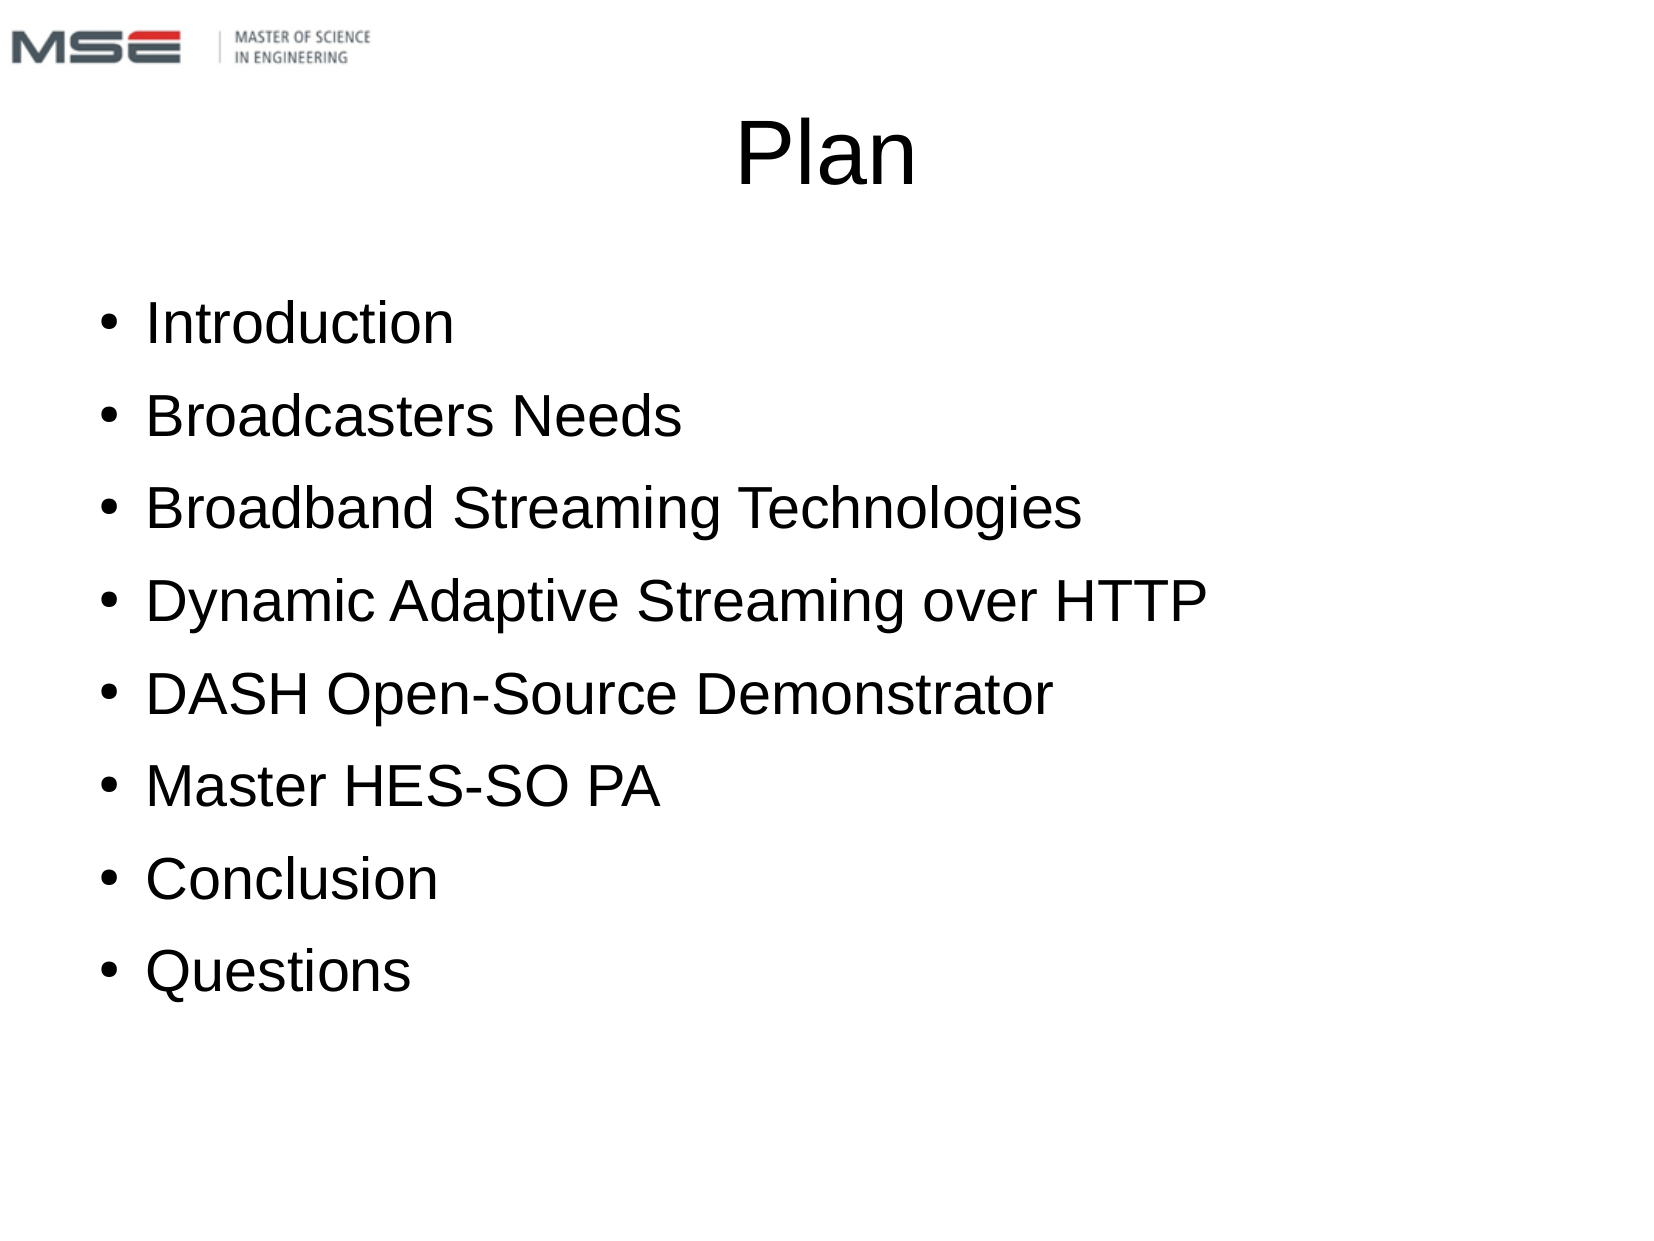

# Plan
Introduction
Broadcasters Needs
Broadband Streaming Technologies
Dynamic Adaptive Streaming over HTTP
DASH Open-Source Demonstrator
Master HES-SO PA
Conclusion
Questions